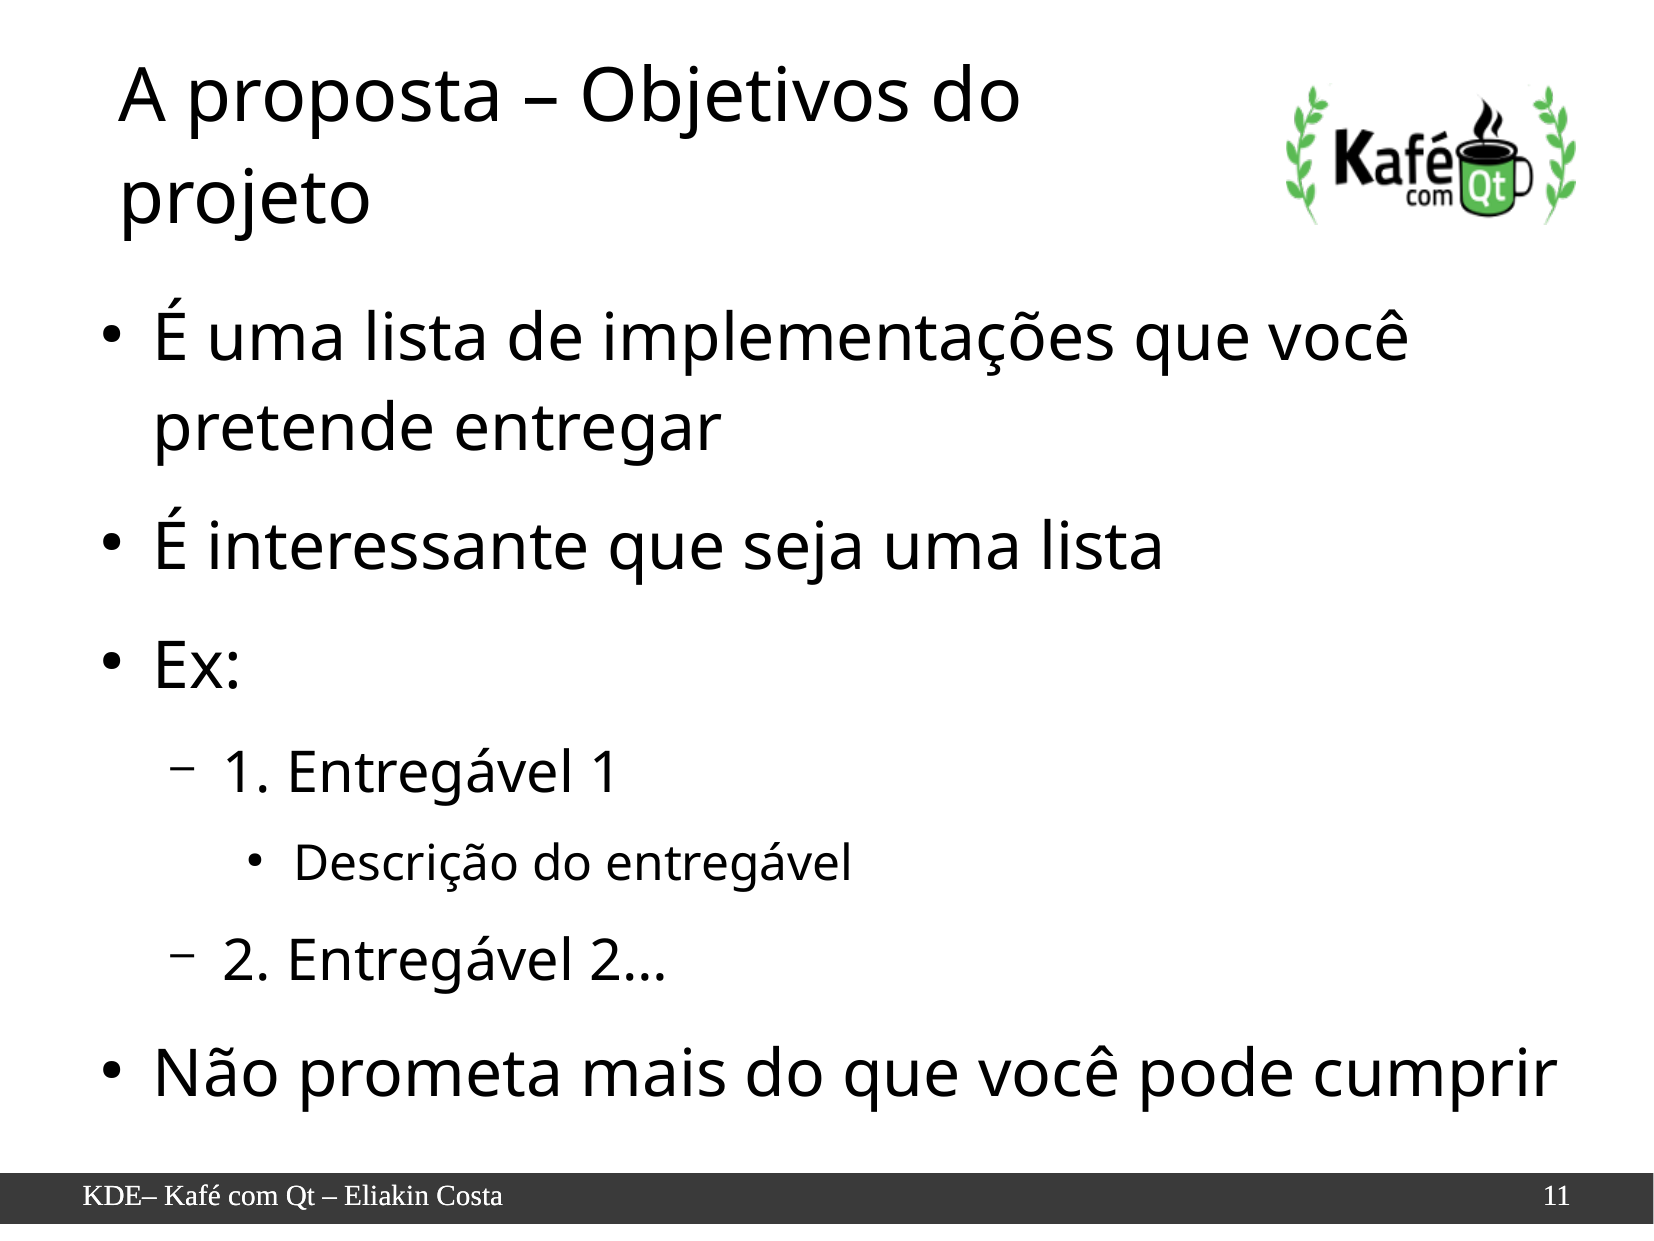

# A proposta – Objetivos do projeto
É uma lista de implementações que você pretende entregar
É interessante que seja uma lista
Ex:
1. Entregável 1
Descrição do entregável
2. Entregável 2…
Não prometa mais do que você pode cumprir